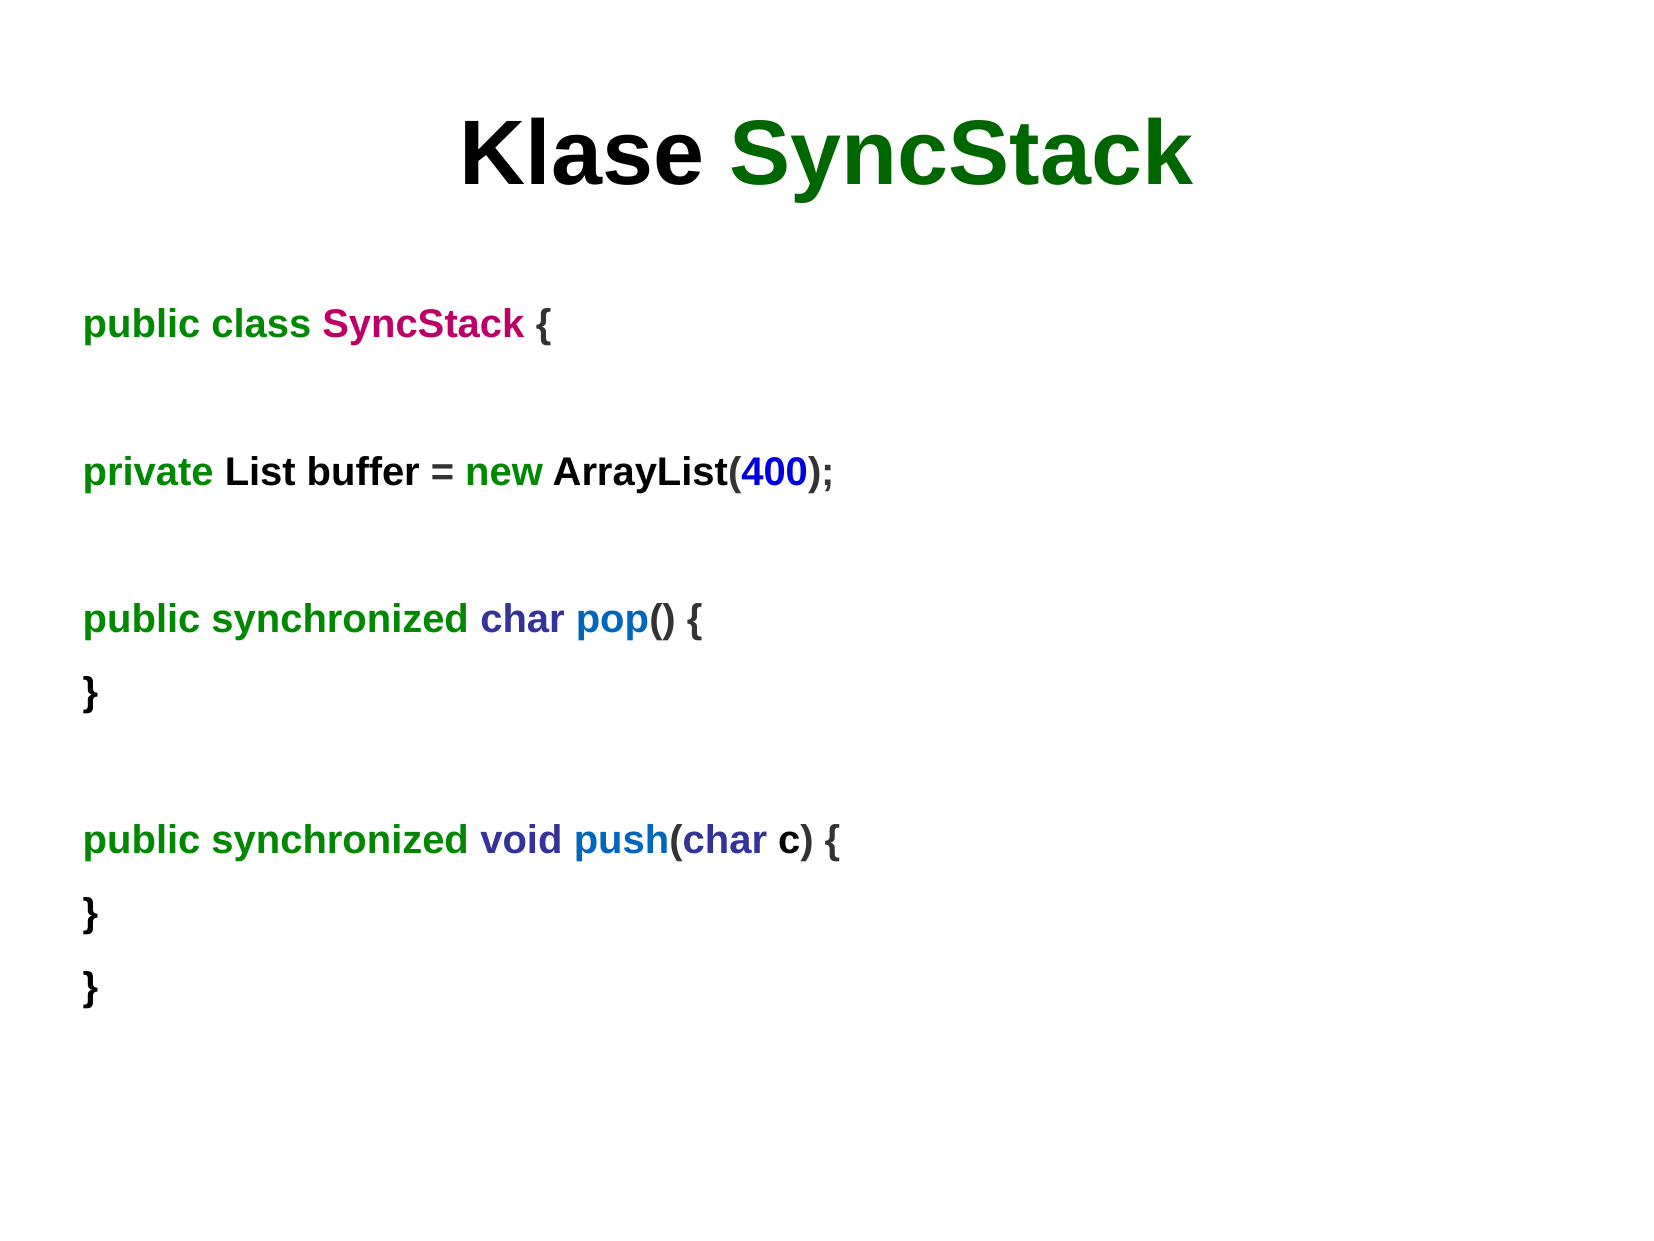

# Klase SyncStack
public class SyncStack {
private List buffer = new ArrayList(400);
public synchronized char pop() {
}
public synchronized void push(char c) {
}
}